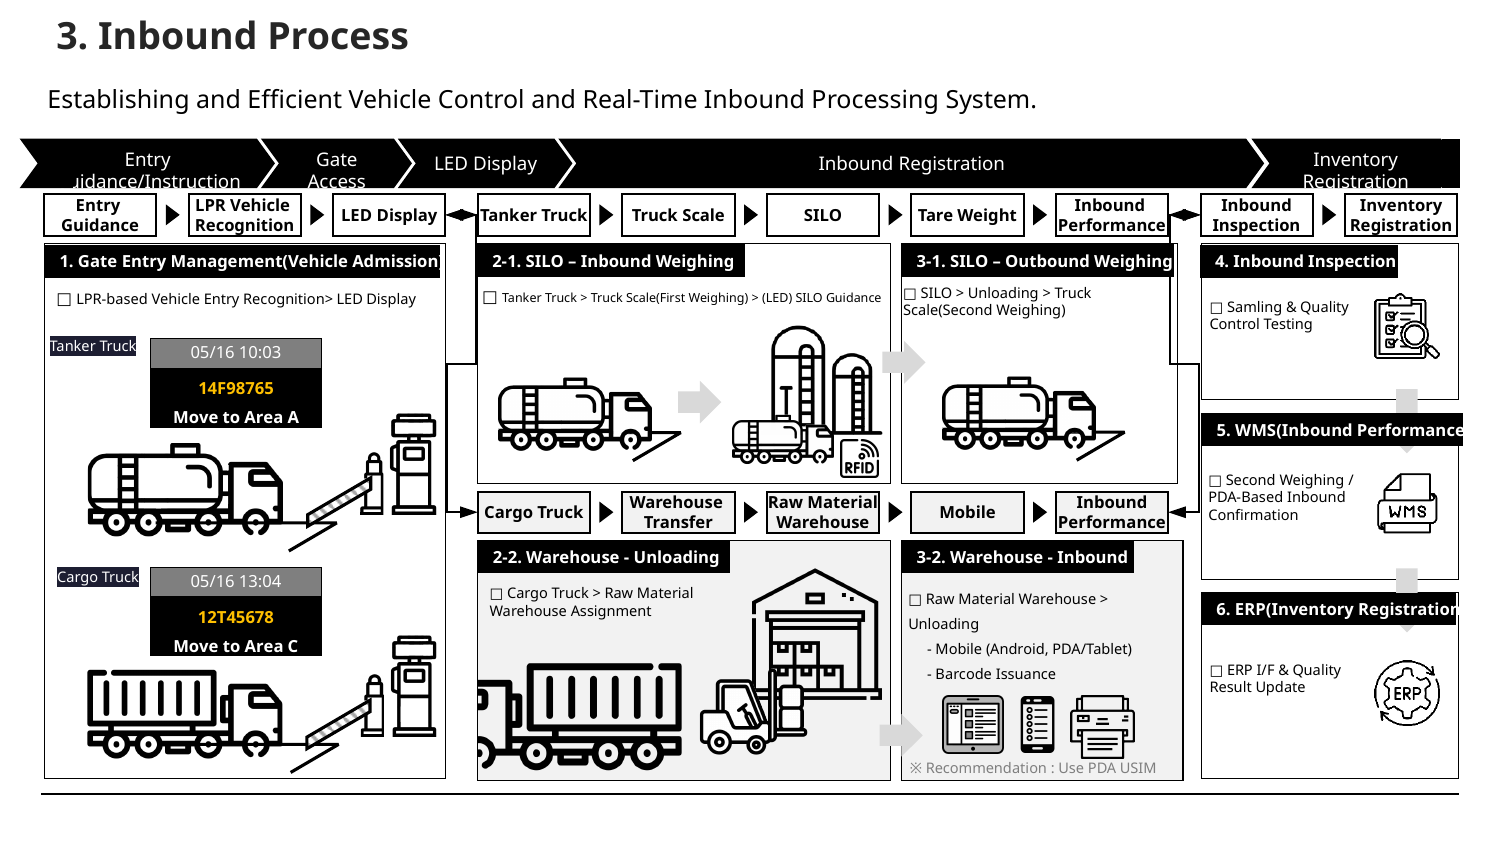

# 3. Inbound Process
Establishing and Efficient Vehicle Control and Real-Time Inbound Processing System.
Entry Guidance/Instructions
Gate Access
LED Display
Inbound Registration
Inventory Registration
Entry
Guidance
LPR Vehicle
Recognition
LED Display
Tanker Truck
Truck Scale
SILO
Tare Weight
Inbound
Performance
Inbound
Inspection
Inventory
Registration
2-1. SILO – Inbound Weighing
3-1. SILO – Outbound Weighing
1. Gate Entry Management(Vehicle Admission)
4. Inbound Inspection
□ SILO > Unloading > Truck Scale(Second Weighing)
□ Tanker Truck > Truck Scale(First Weighing) > (LED) SILO Guidance
□ LPR-based Vehicle Entry Recognition> LED Display
□ Samling & Quality Control Testing
Tanker Truck
05/16 10:03
14F98765
Move to Area A
5. WMS(Inbound Performance)
□ Second Weighing / PDA-Based Inbound Confirmation
Cargo Truck
Warehouse
Transfer
Raw Material
Warehouse
Mobile
Inbound
Performance
2-2. Warehouse - Unloading
3-2. Warehouse - Inbound
Cargo Truck
05/16 13:04
12T45678
Move to Area C
□ Raw Material Warehouse > Unloading
 - Mobile (Android, PDA/Tablet)
 - Barcode Issuance
□ Cargo Truck > Raw Material Warehouse Assignment
6. ERP(Inventory Registration)
□ ERP I/F & Quality Result Update
※ Recommendation : Use PDA USIM